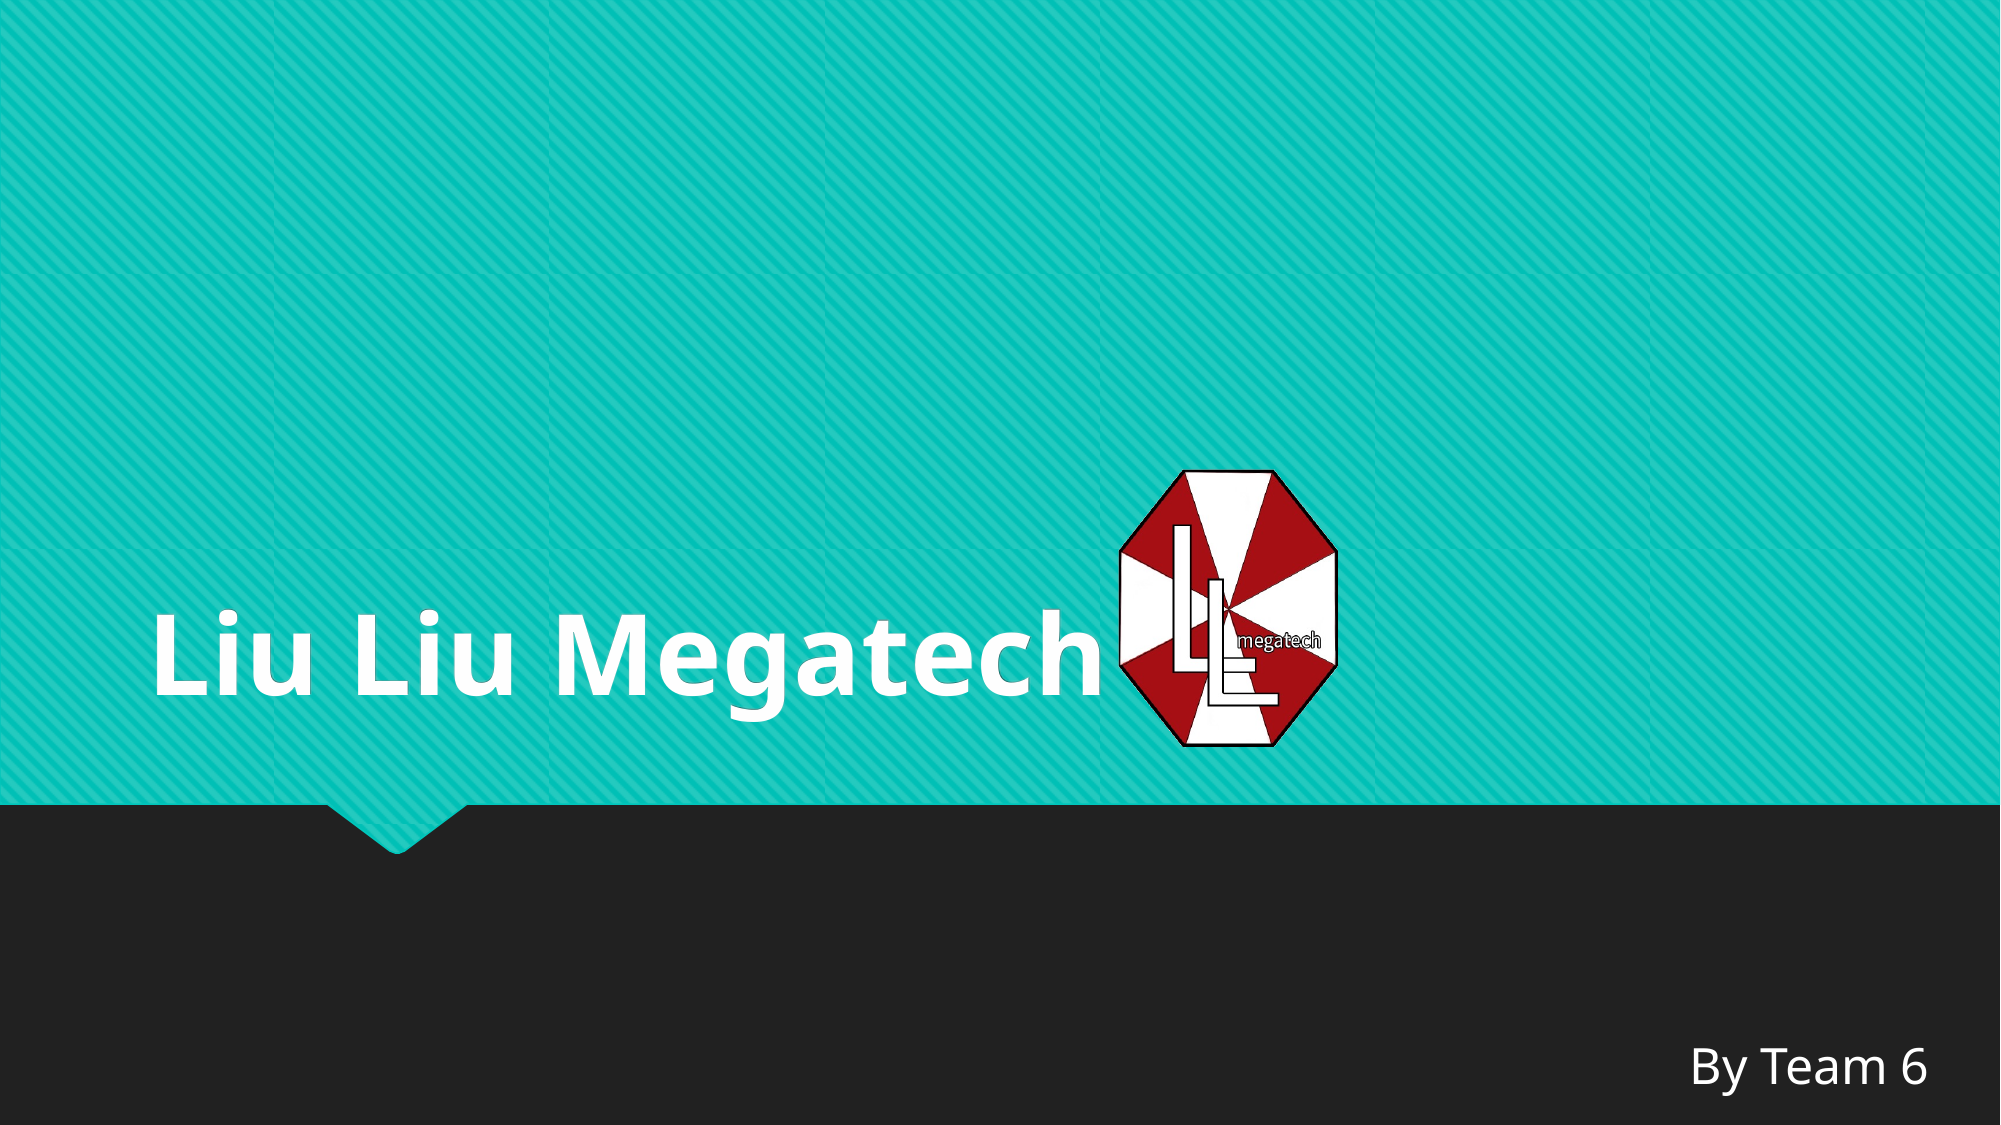

# Liu Liu Megatech
By Team 6